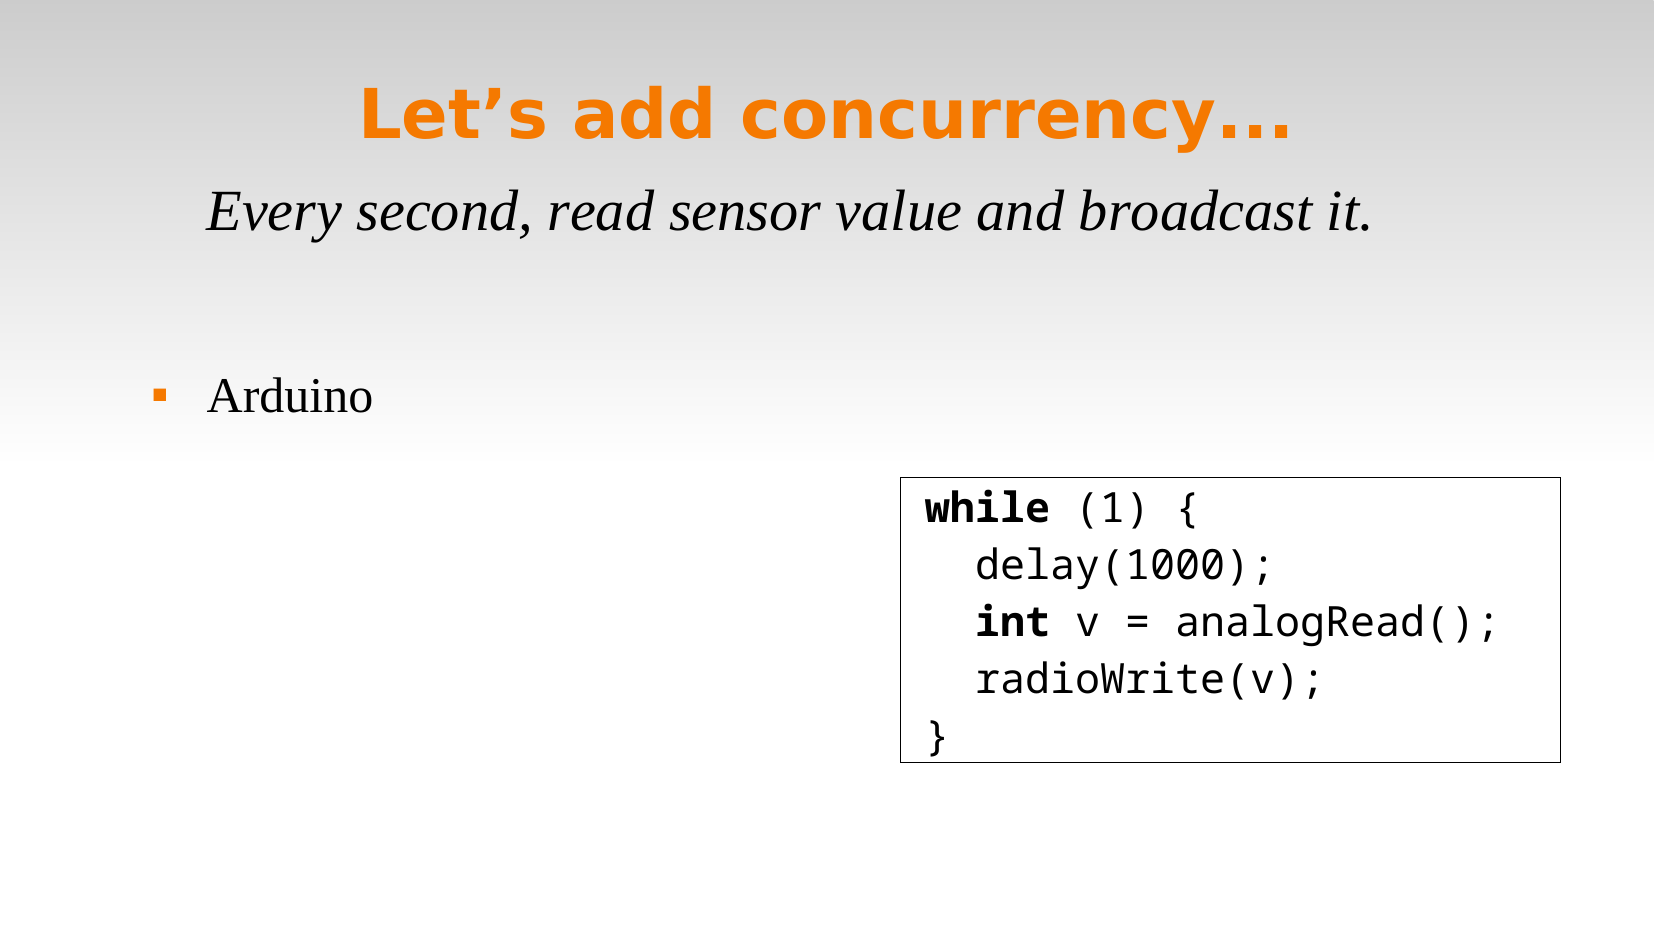

Let’s add concurrency...
Every second, read sensor value and broadcast it.
# Arduino
 while (1) {
 delay(1000);
 int v = analogRead();
 radioWrite(v);
 }